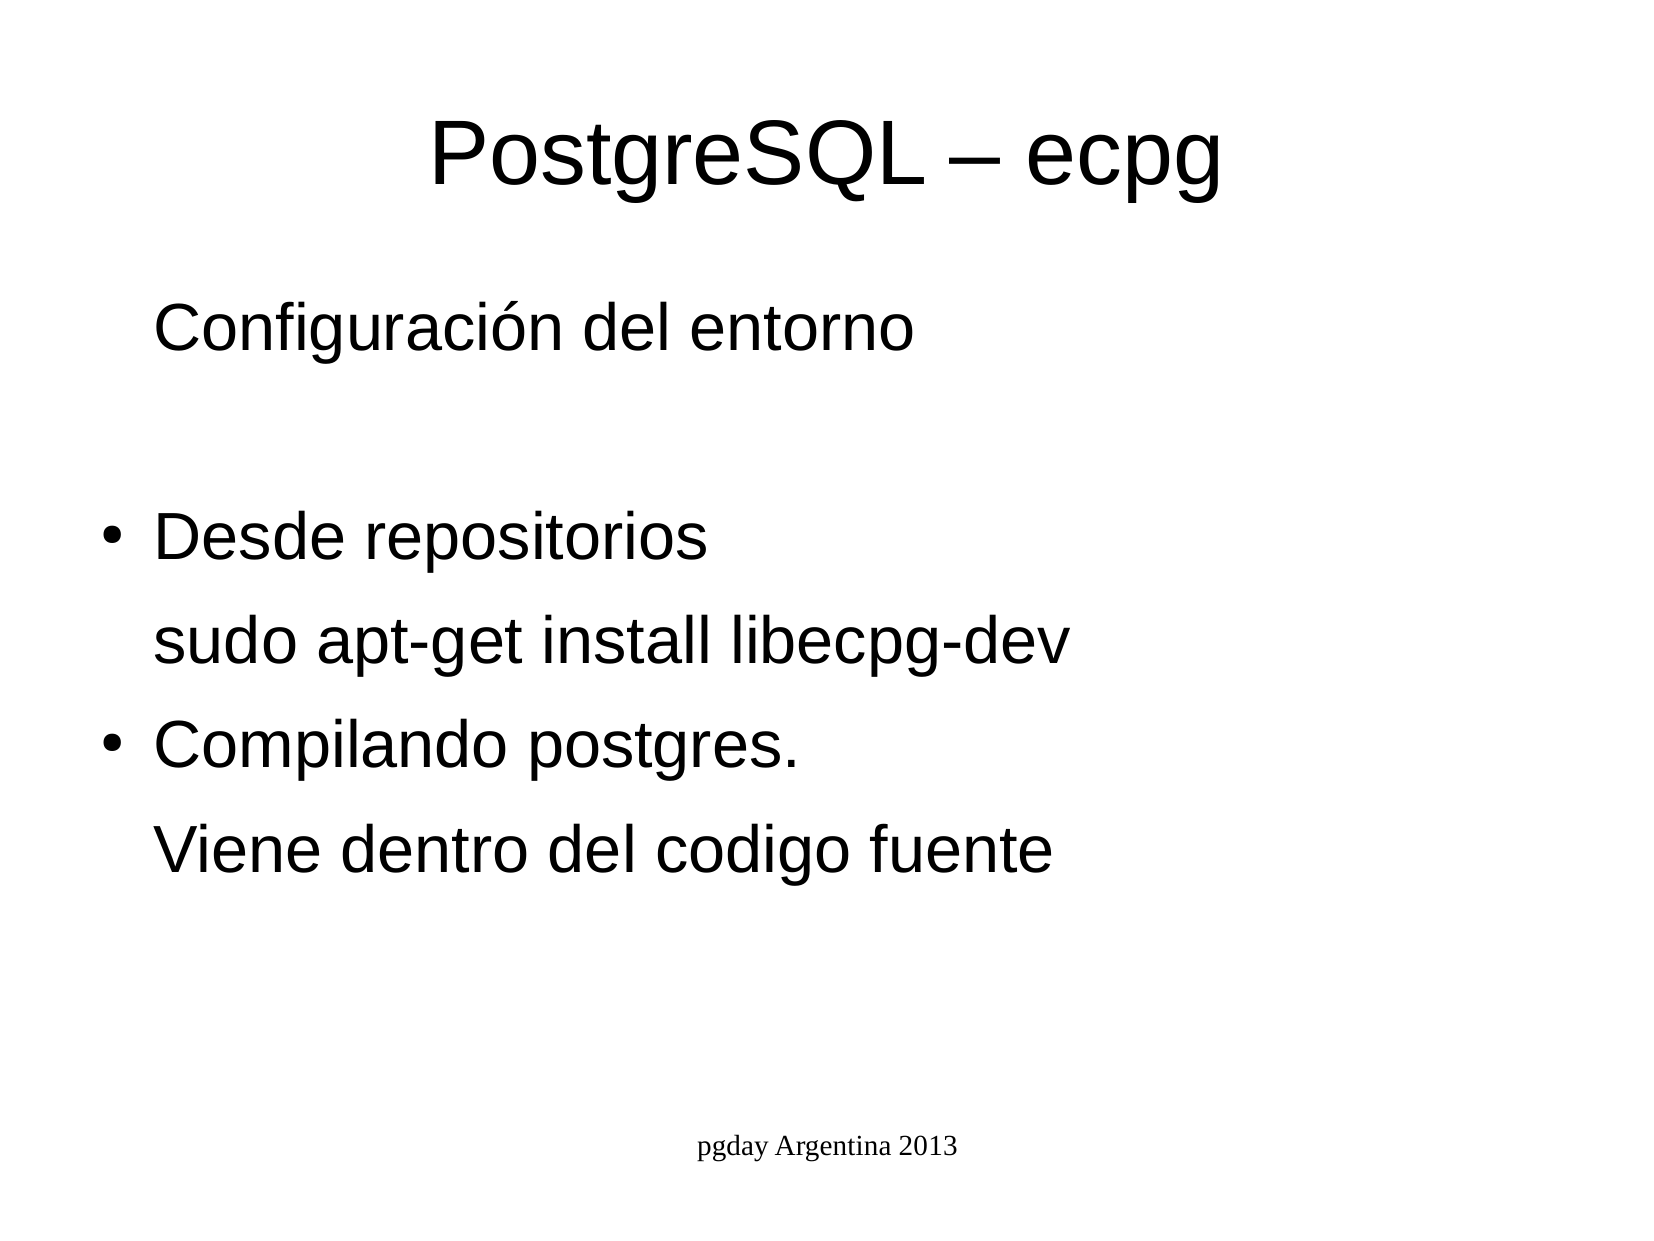

# PostgreSQL – ecpg
Configuración del entorno
Desde repositorios
sudo apt-get install libecpg-dev
Compilando postgres.
Viene dentro del codigo fuente
pgday Argentina 2013